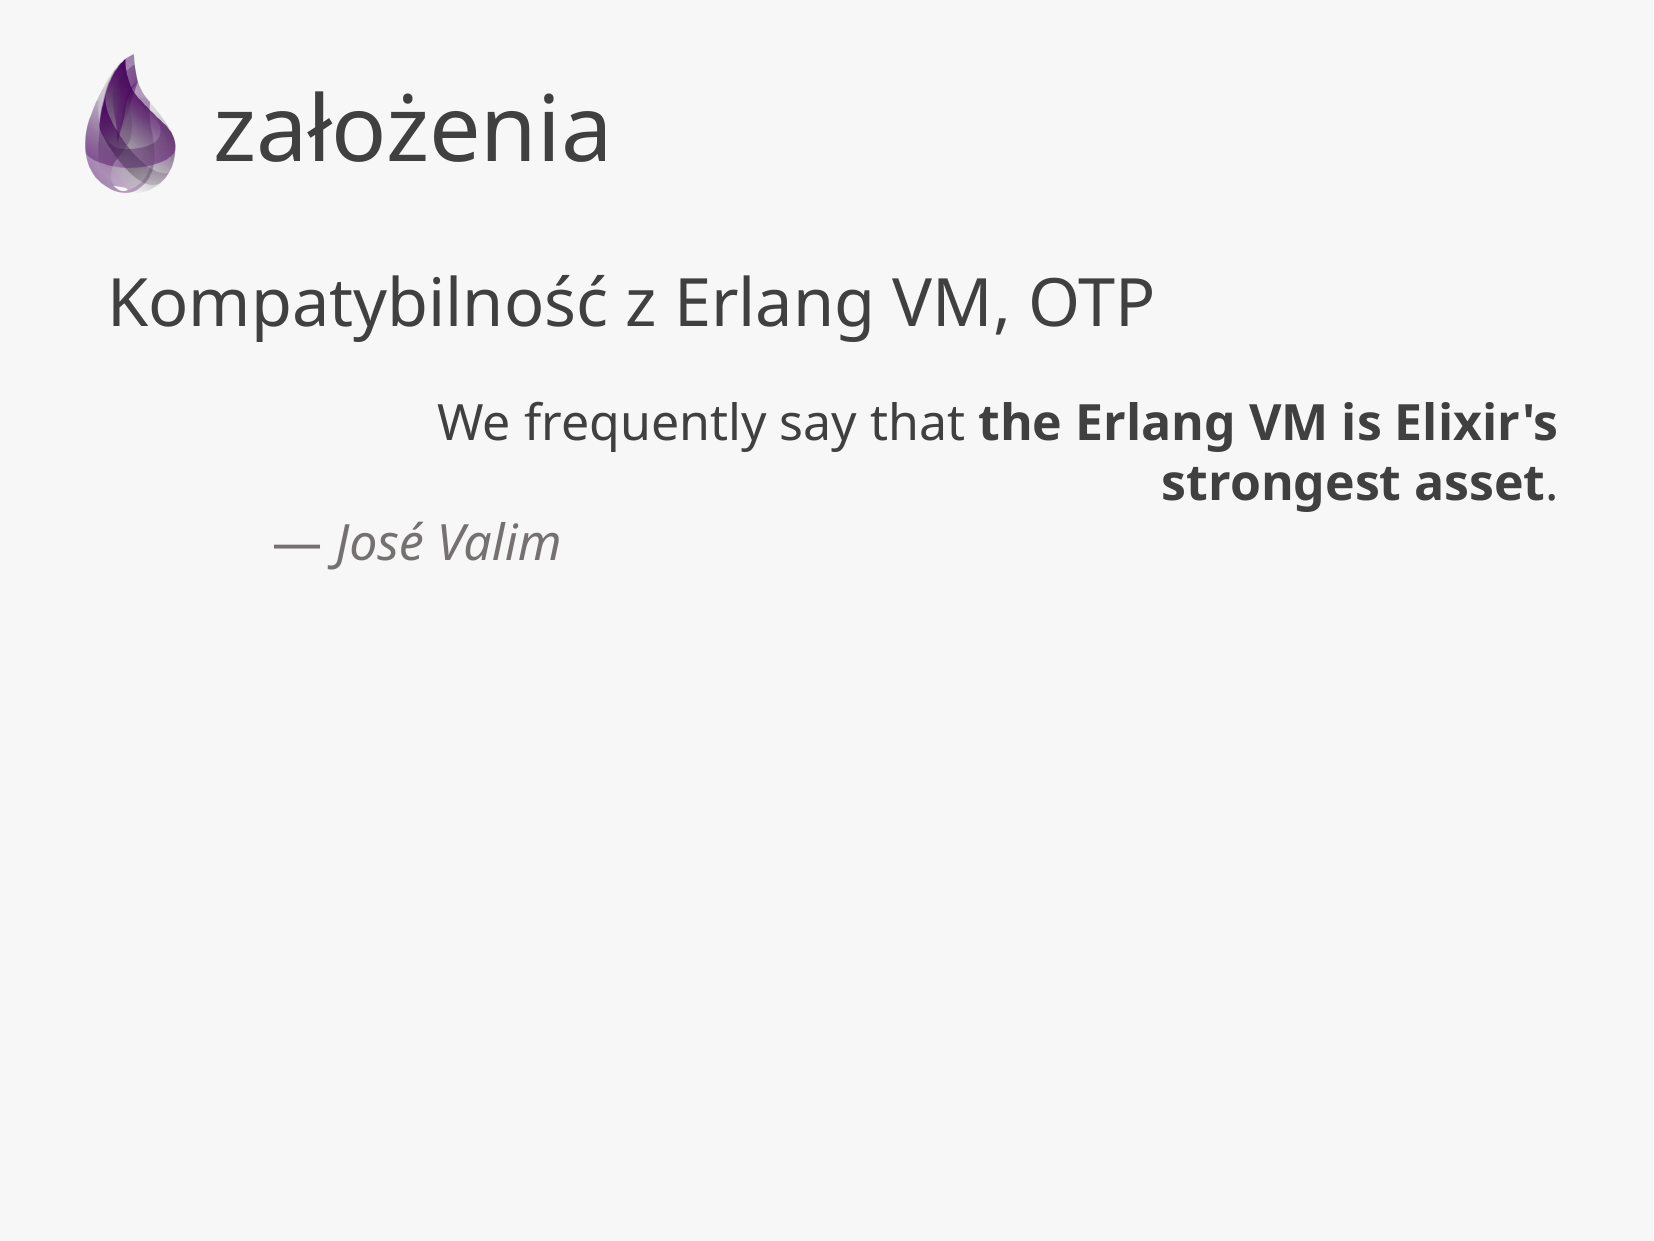

# założenia
Kompatybilność z Erlang VM, OTP
We frequently say that the Erlang VM is Elixir's strongest asset.
— José Valim